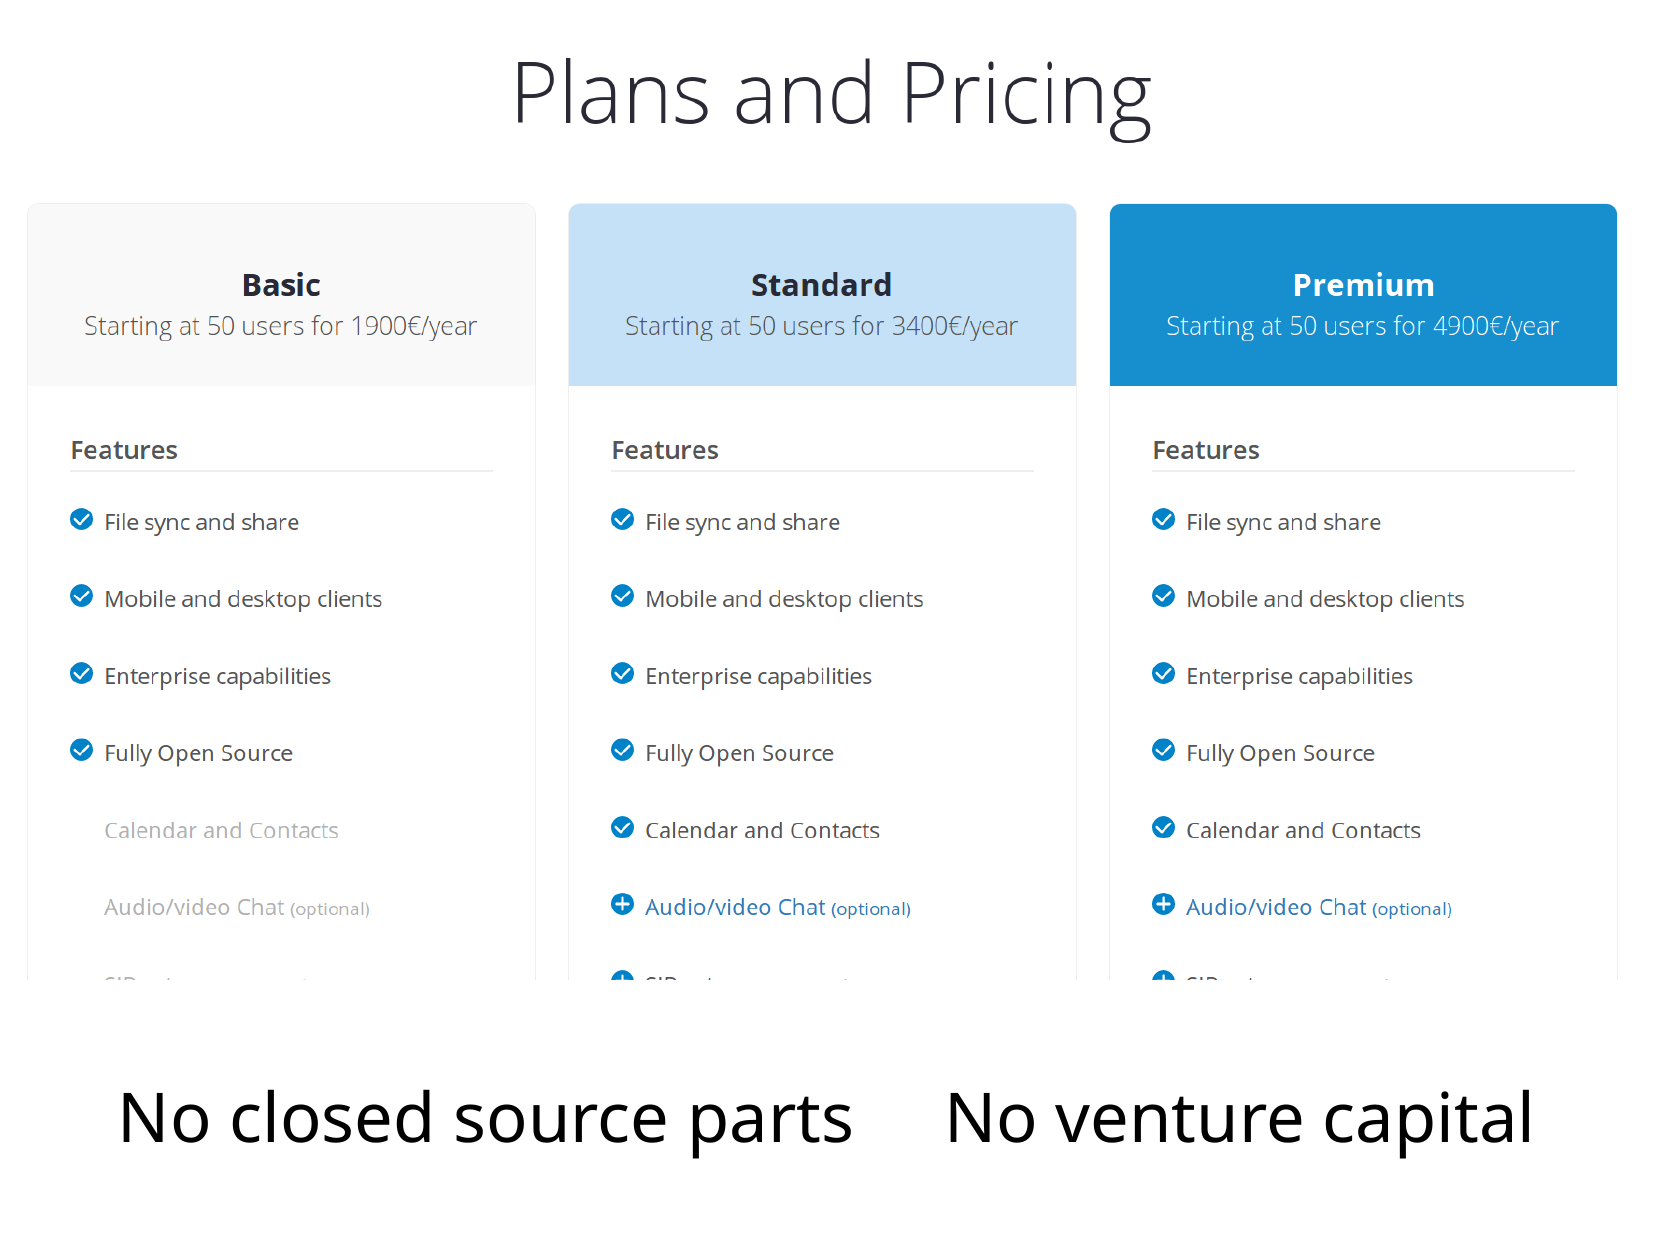

# No closed source parts No venture capital